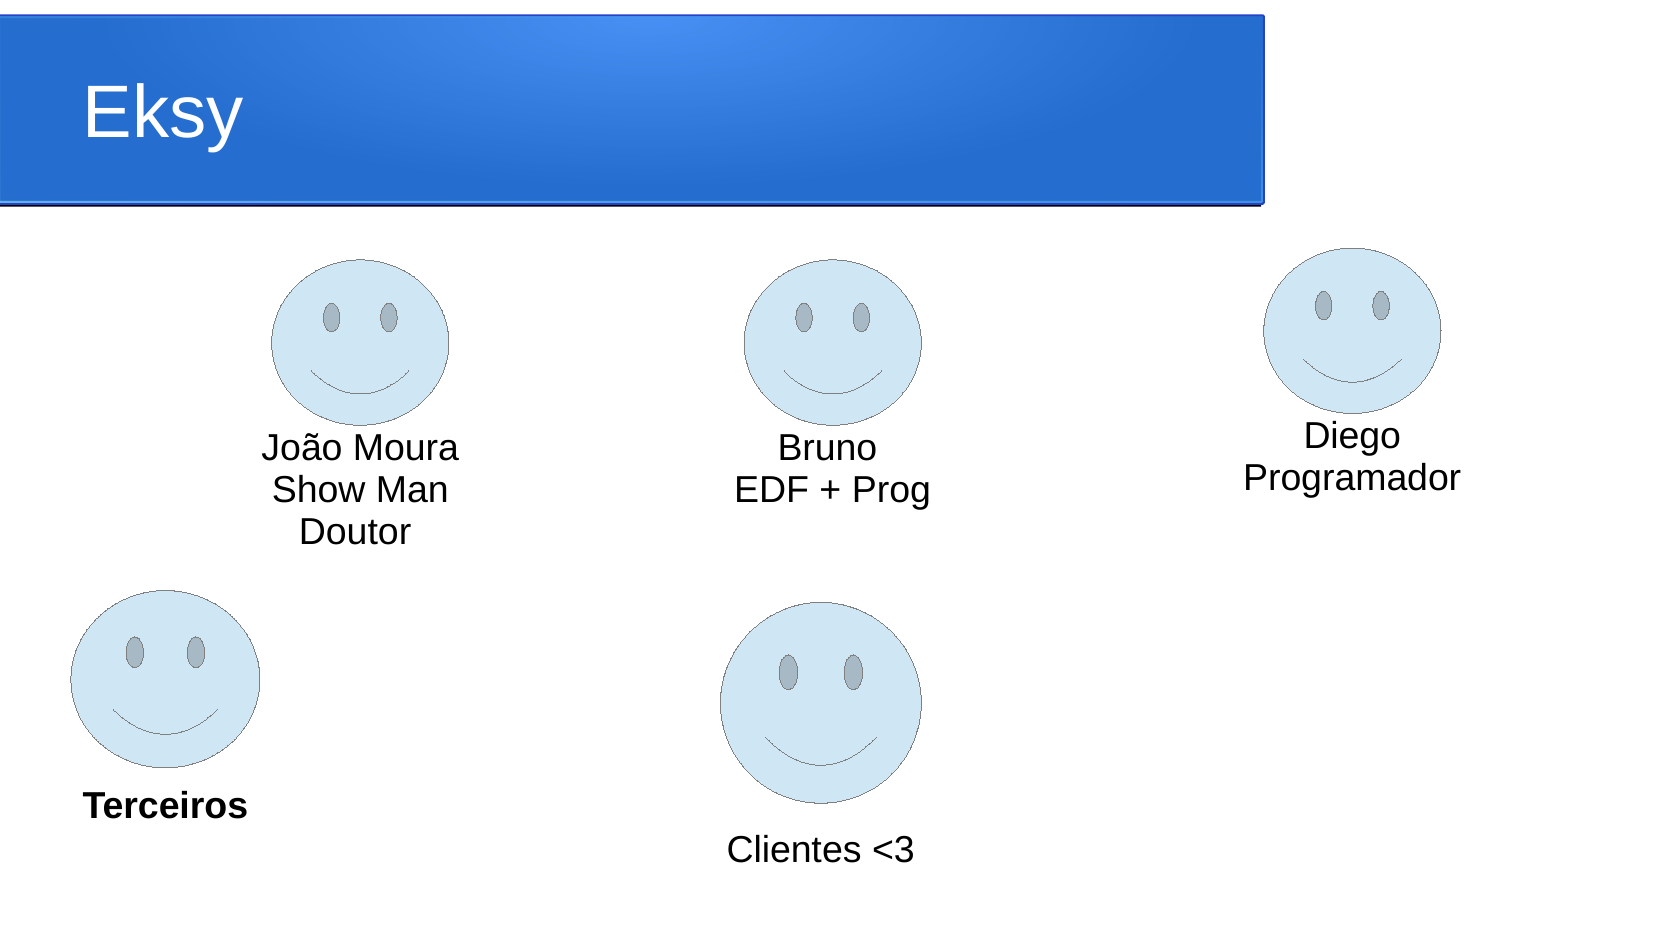

# Eksy
Diego
Programador
João Moura
Show Man
Doutor
Bruno
EDF + Prog
Terceiros
Clientes <3